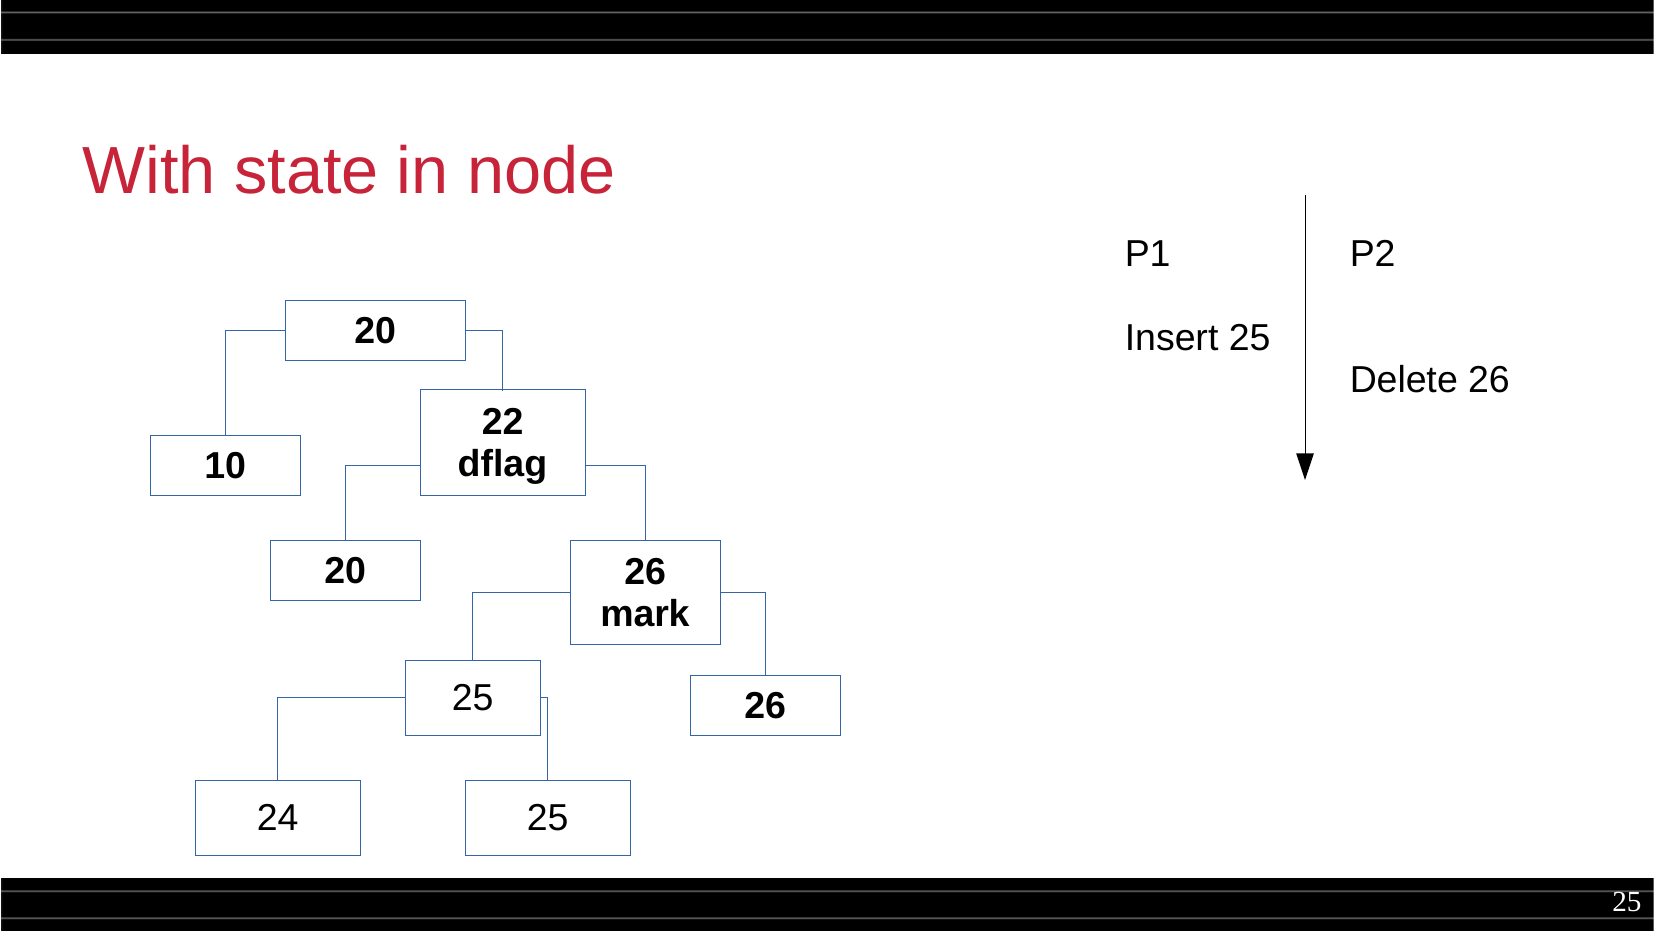

# With state in node
P1
Insert 25
P2
Delete 26
20
20
22
dflag
10
10
22
20
20
26
26
mark
25
26
26
24
25